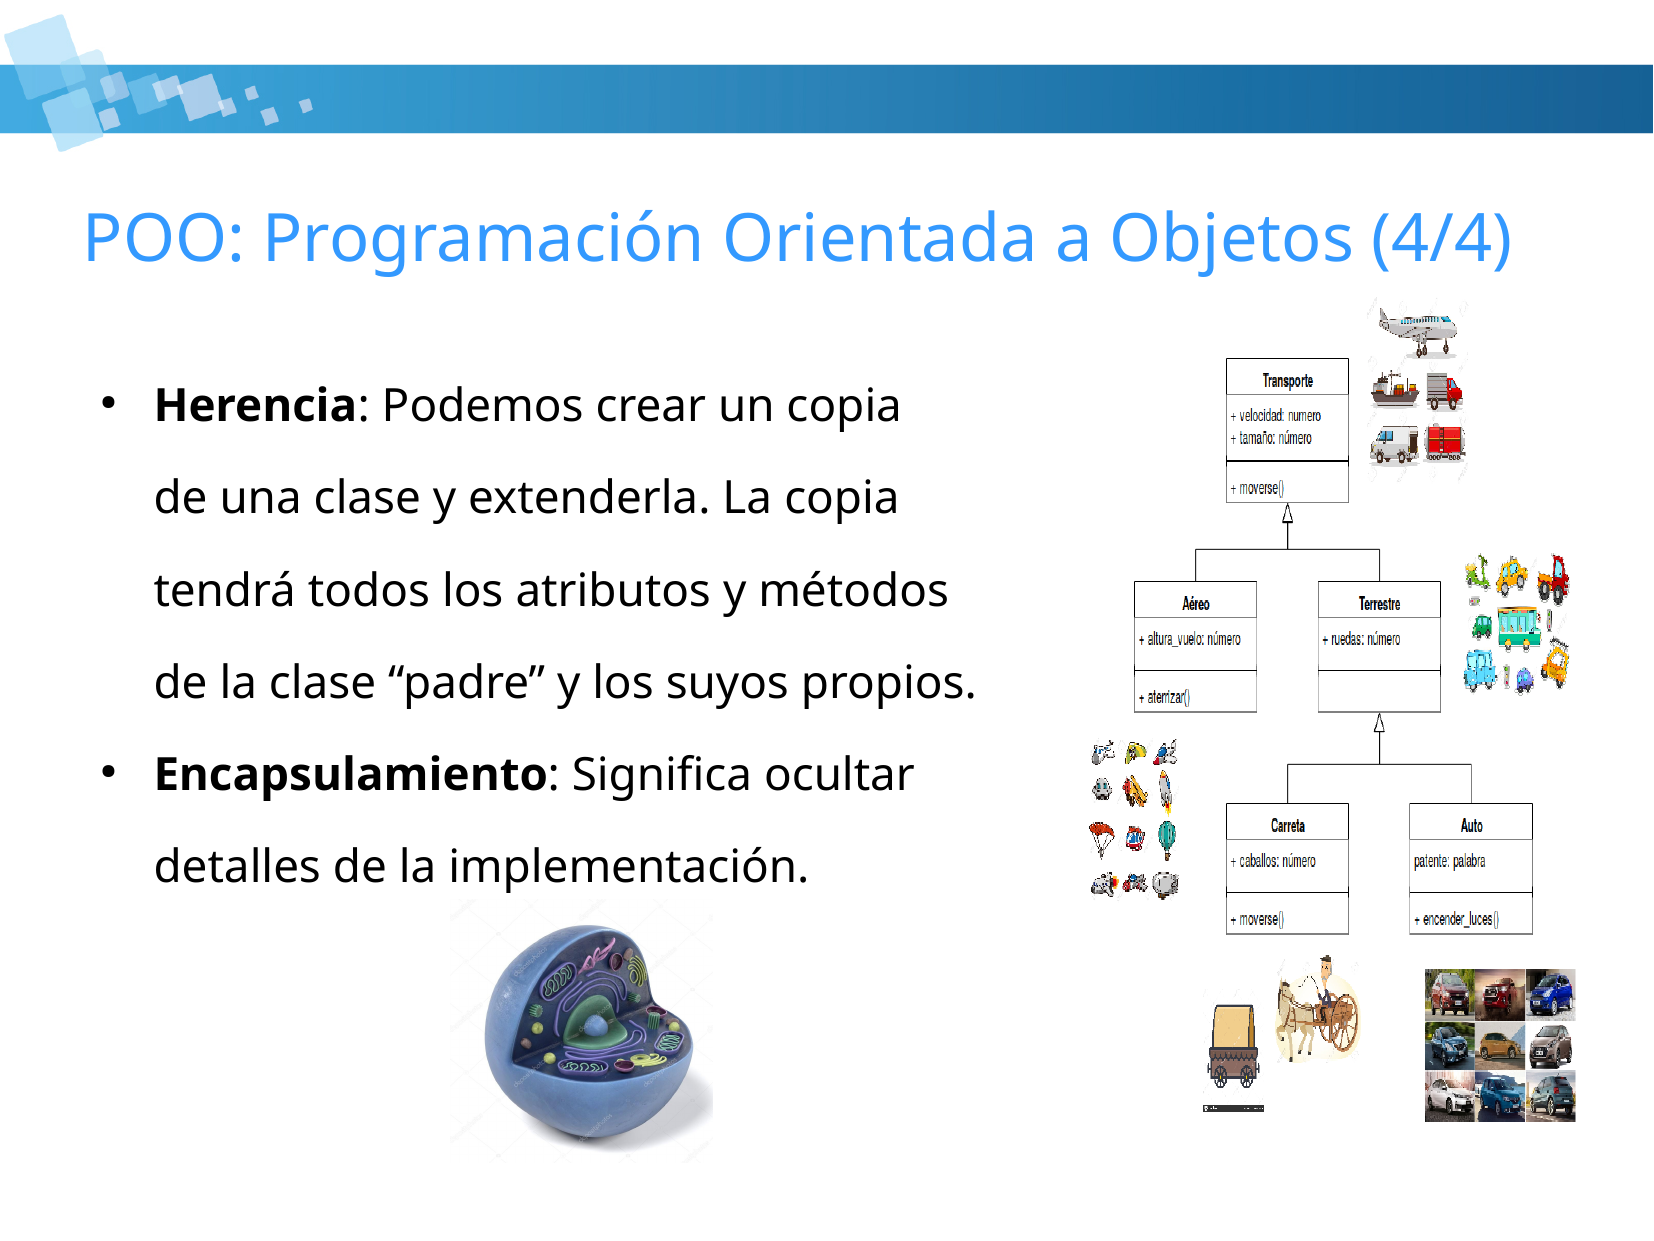

# POO: Programación Orientada a Objetos (4/4)
Herencia: Podemos crear un copia
de una clase y extenderla. La copia
tendrá todos los atributos y métodos
de la clase “padre” y los suyos propios.
Encapsulamiento: Significa ocultar
detalles de la implementación.